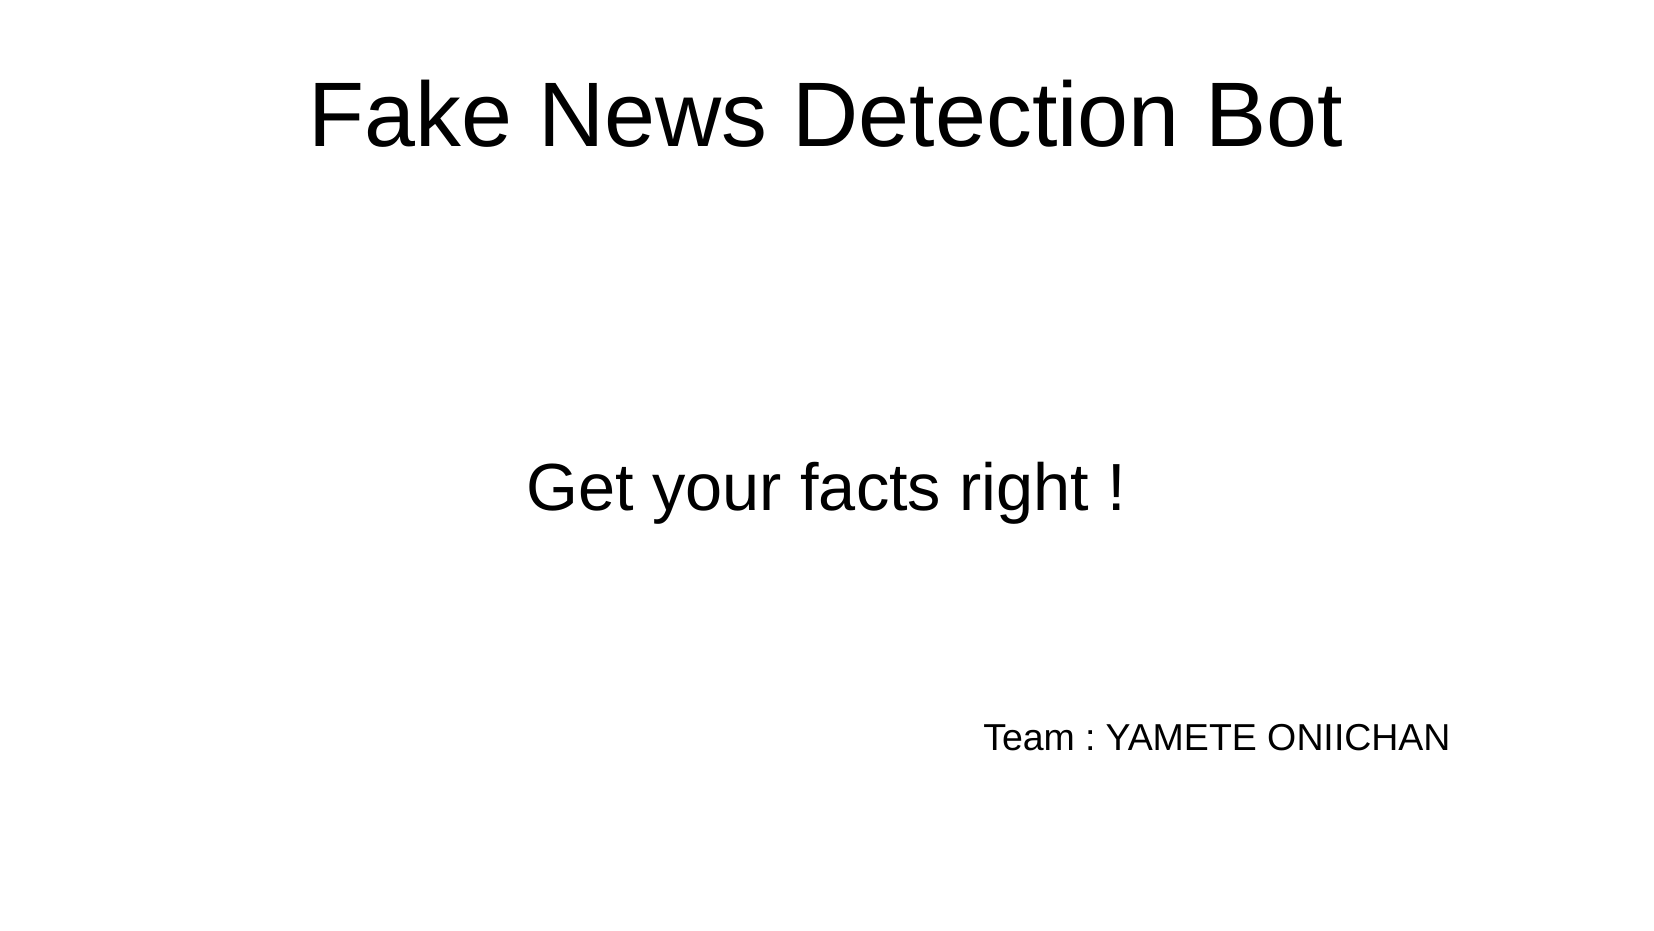

# Fake News Detection Bot
Get your facts right !
Team : YAMETE ONIICHAN